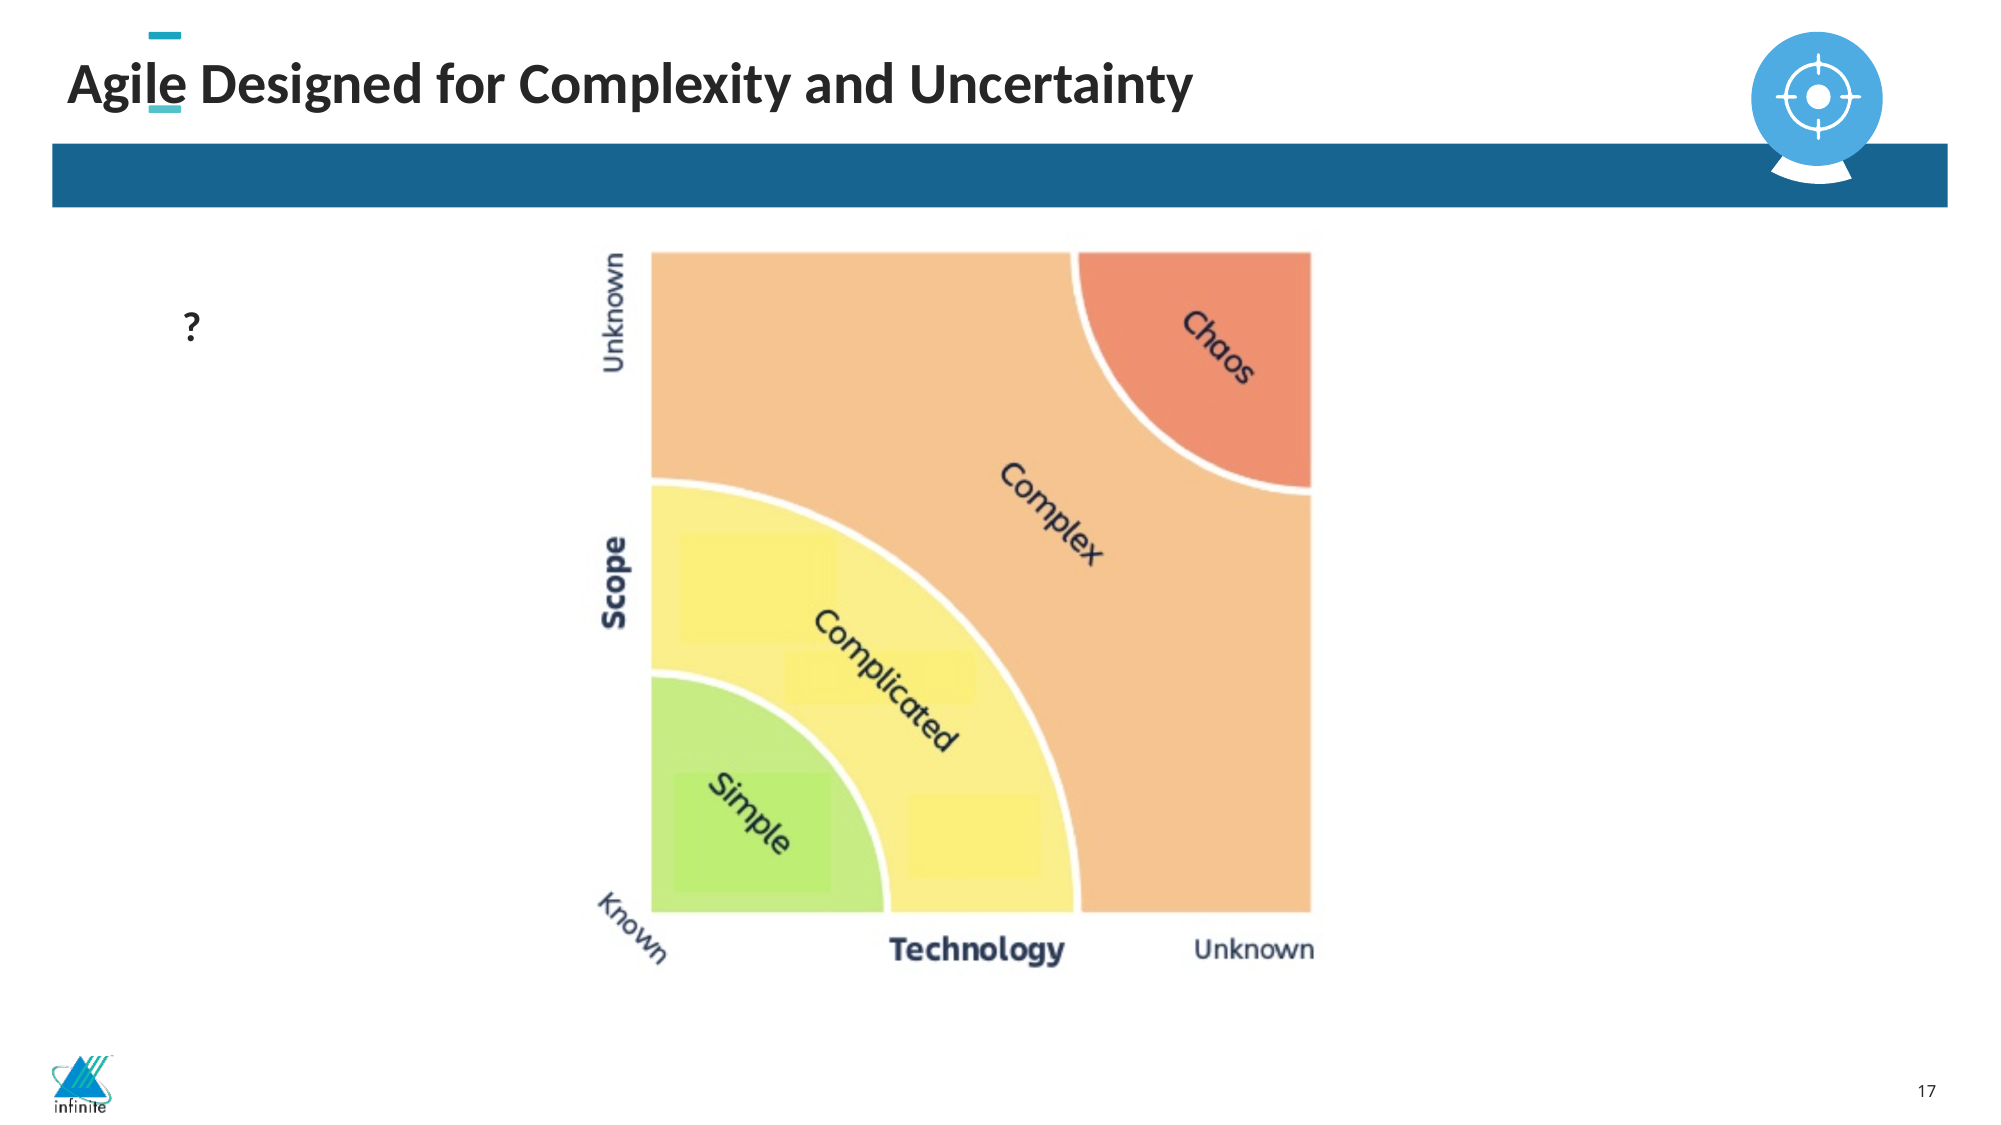

Agile Designed for Complexity and Uncertainty
?